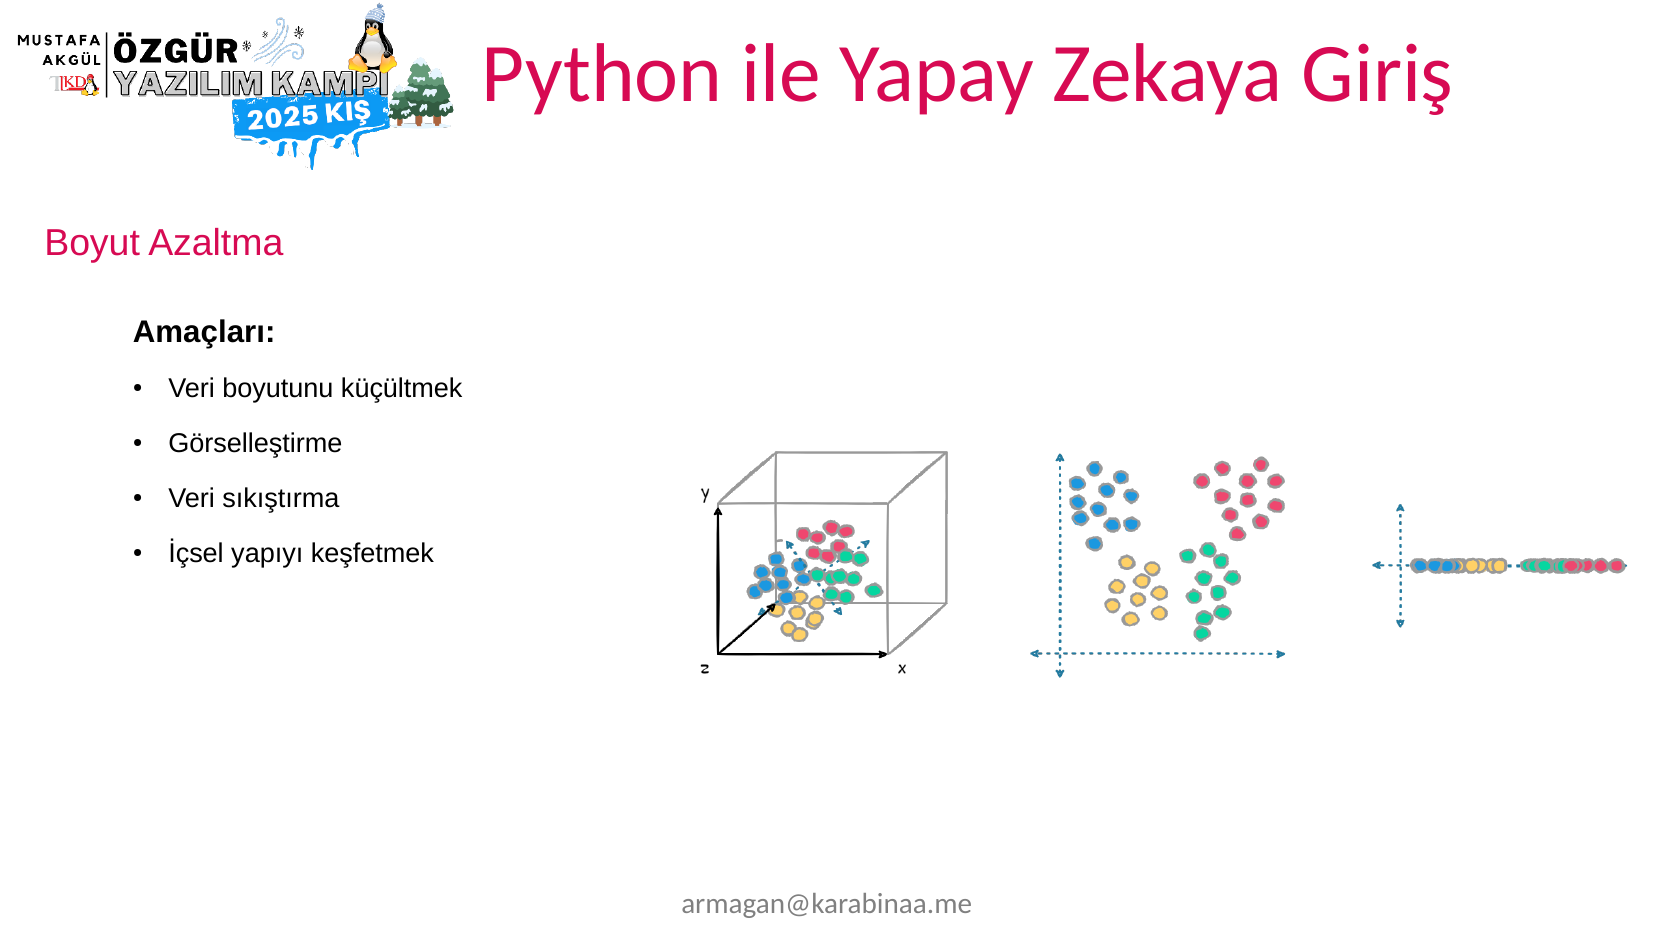

Python ile Yapay Zekaya Giriş
Boyut Azaltma
Amaçları:
Veri boyutunu küçültmek
Görselleştirme
Veri sıkıştırma
İçsel yapıyı keşfetmek
armagan@karabinaa.me